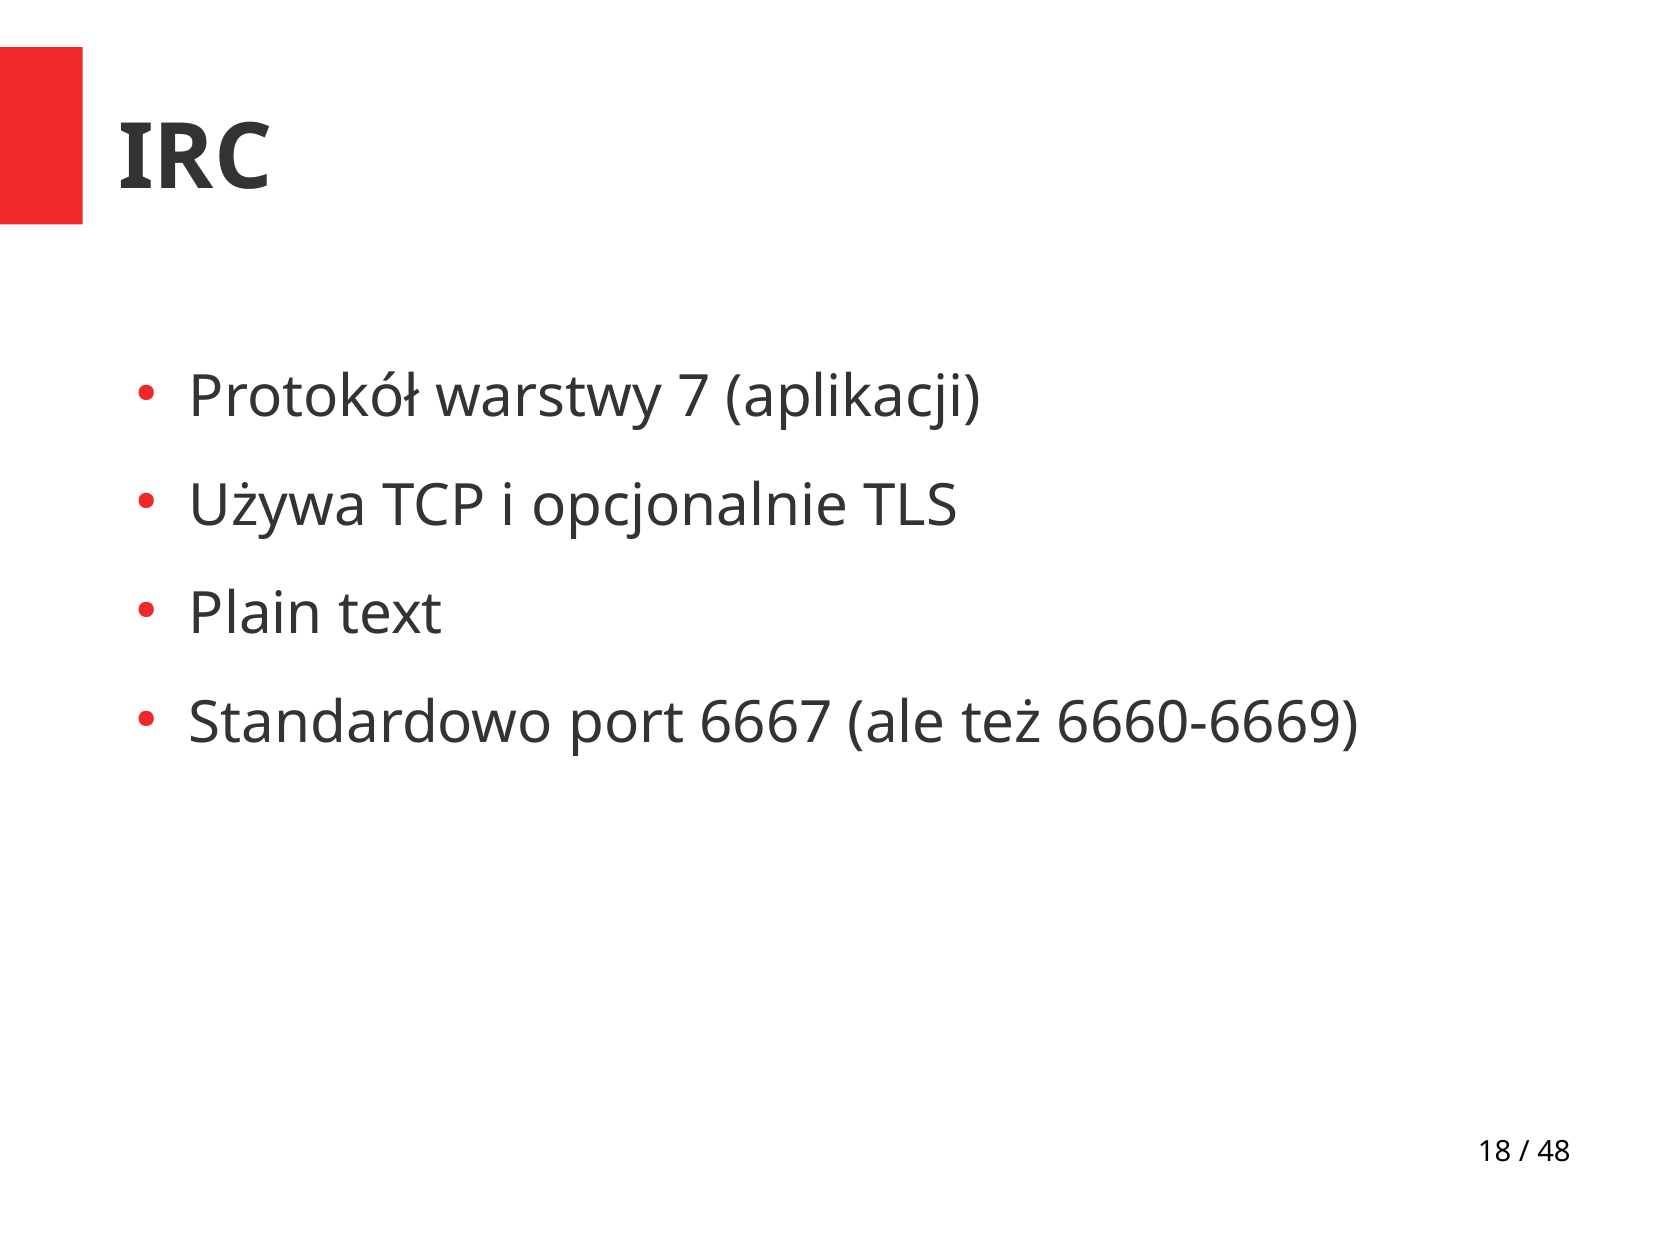

# IRC
Protokół warstwy 7 (aplikacji)
Używa TCP i opcjonalnie TLS
Plain text
Standardowo port 6667 (ale też 6660-6669)
18